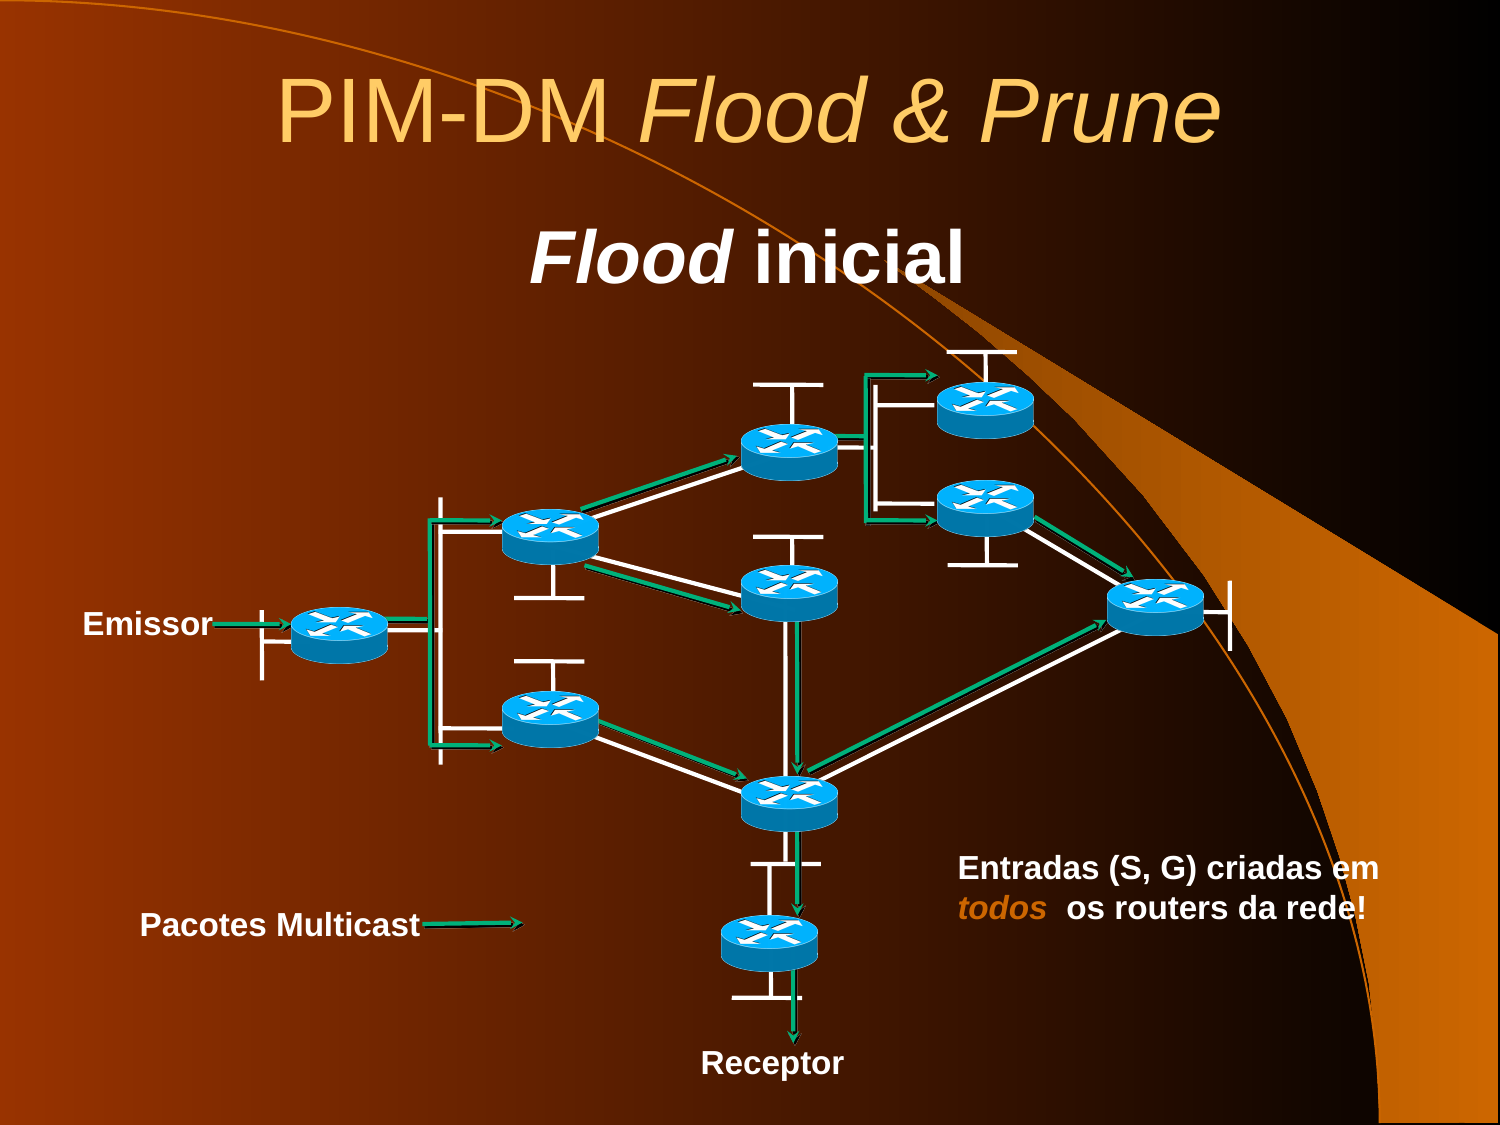

# PIM-DM Flood & Prune
Flood inicial
Emissor
Entradas (S, G) criadas em
todos os routers da rede!
Pacotes Multicast
Receptor